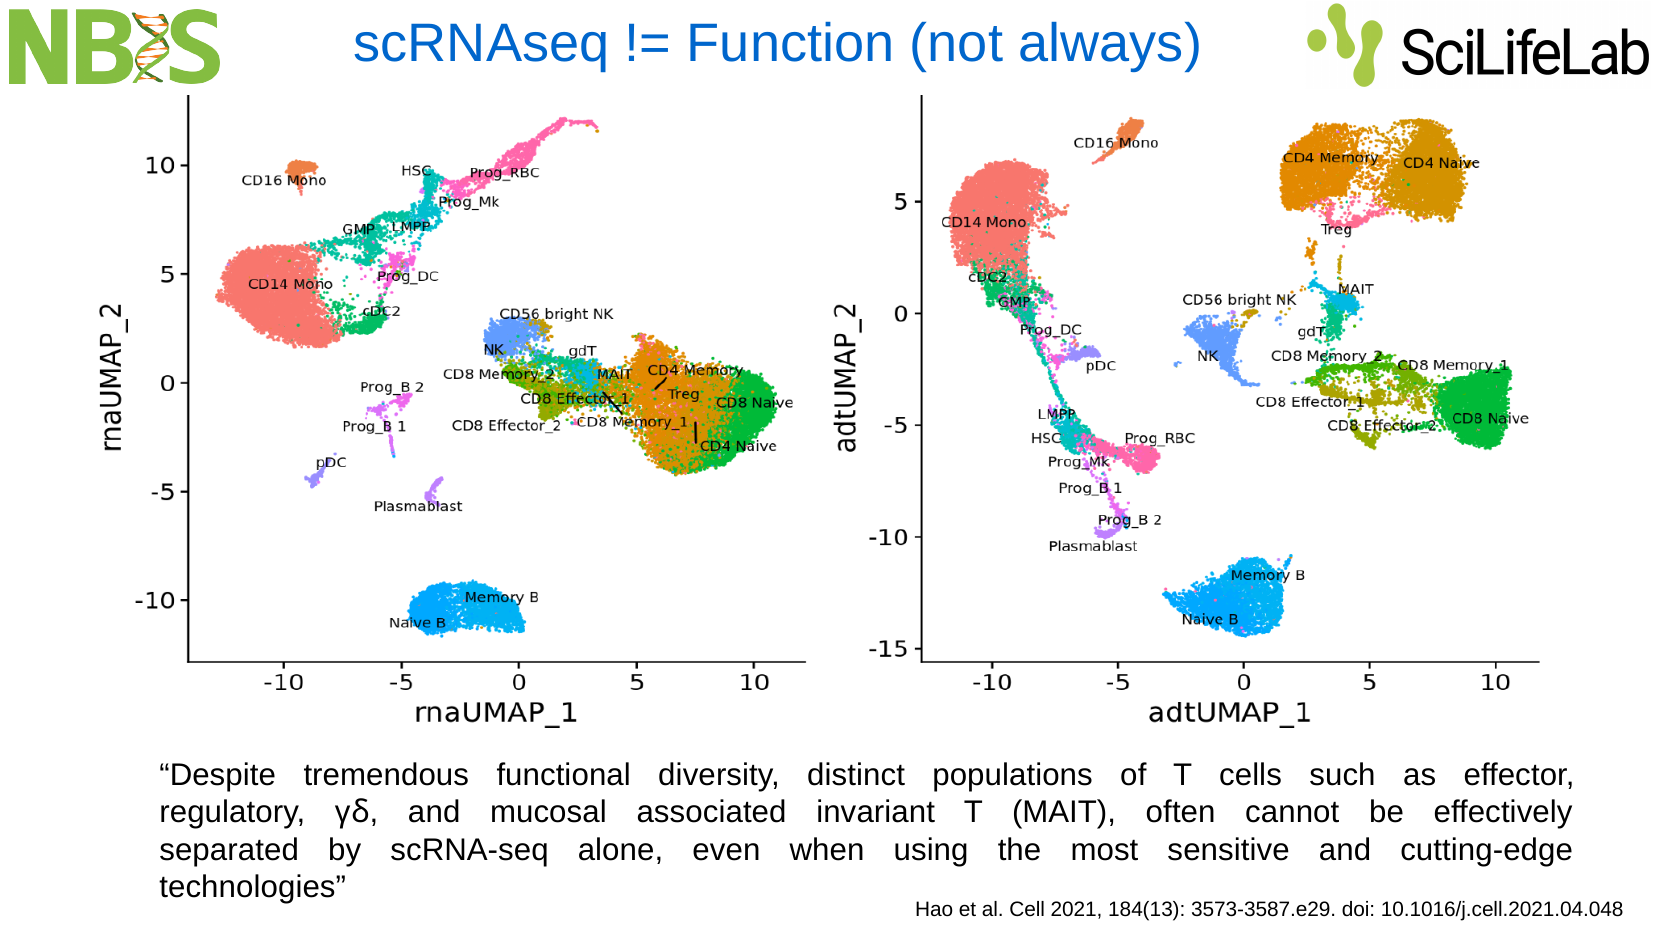

scRNAseq != Function (not always)
“Despite tremendous functional diversity, distinct populations of T cells such as effector,
regulatory, γẟ, and mucosal associated invariant T (MAIT), often cannot be effectively
separated by scRNA-seq alone, even when using the most sensitive and cutting-edge
technologies”
Hao et al. Cell 2021, 184(13): 3573-3587.e29. doi: 10.1016/j.cell.2021.04.048